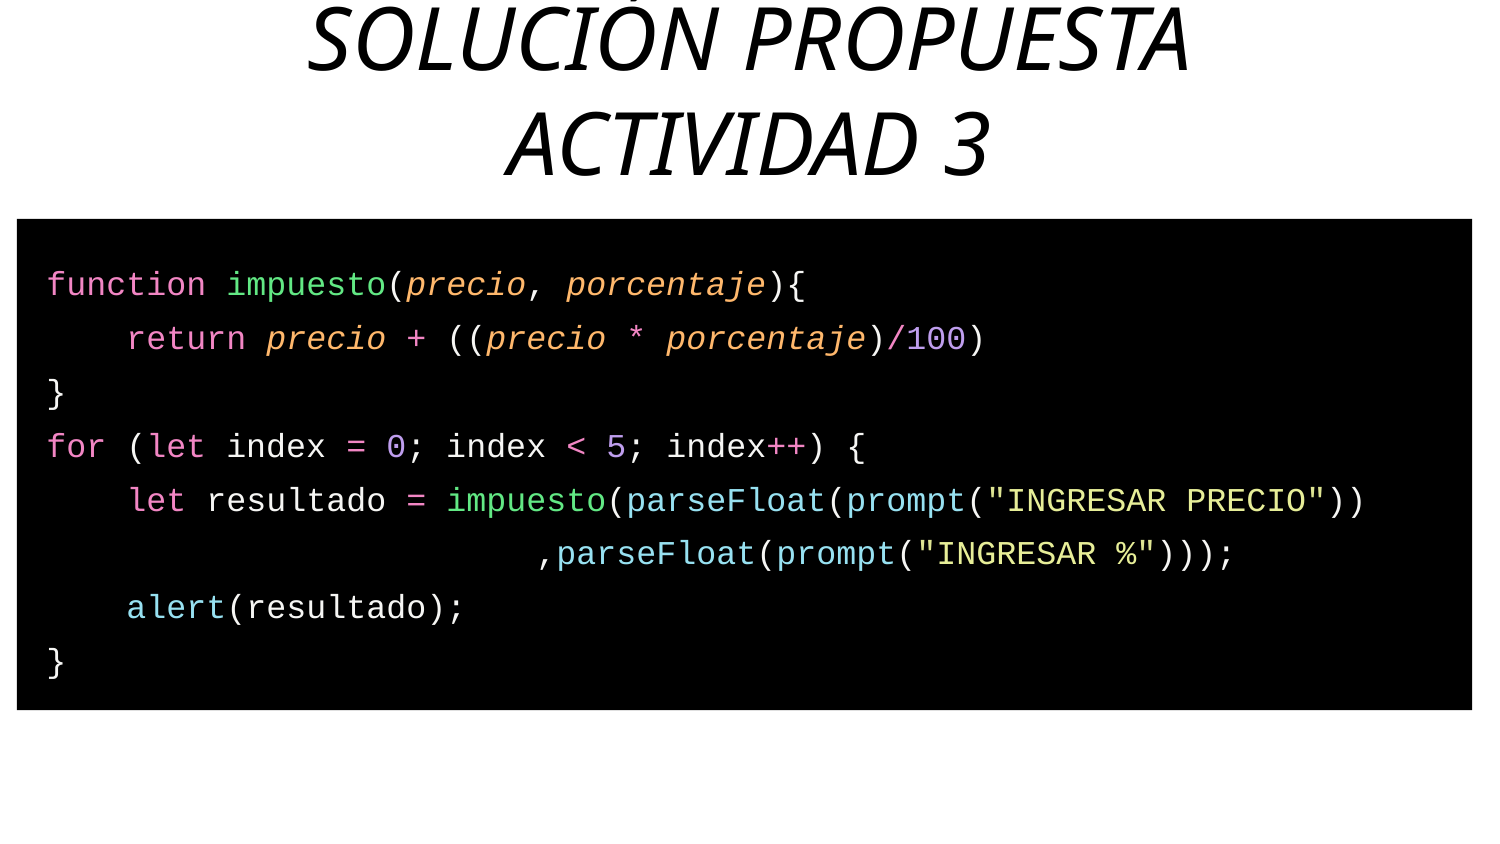

SOLUCIÓN PROPUESTA ACTIVIDAD 3
function impuesto(precio, porcentaje){
 return precio + ((precio * porcentaje)/100)
}
for (let index = 0; index < 5; index++) {
 let resultado = impuesto(parseFloat(prompt("INGRESAR PRECIO"))
 ,parseFloat(prompt("INGRESAR %")));
 alert(resultado);
}